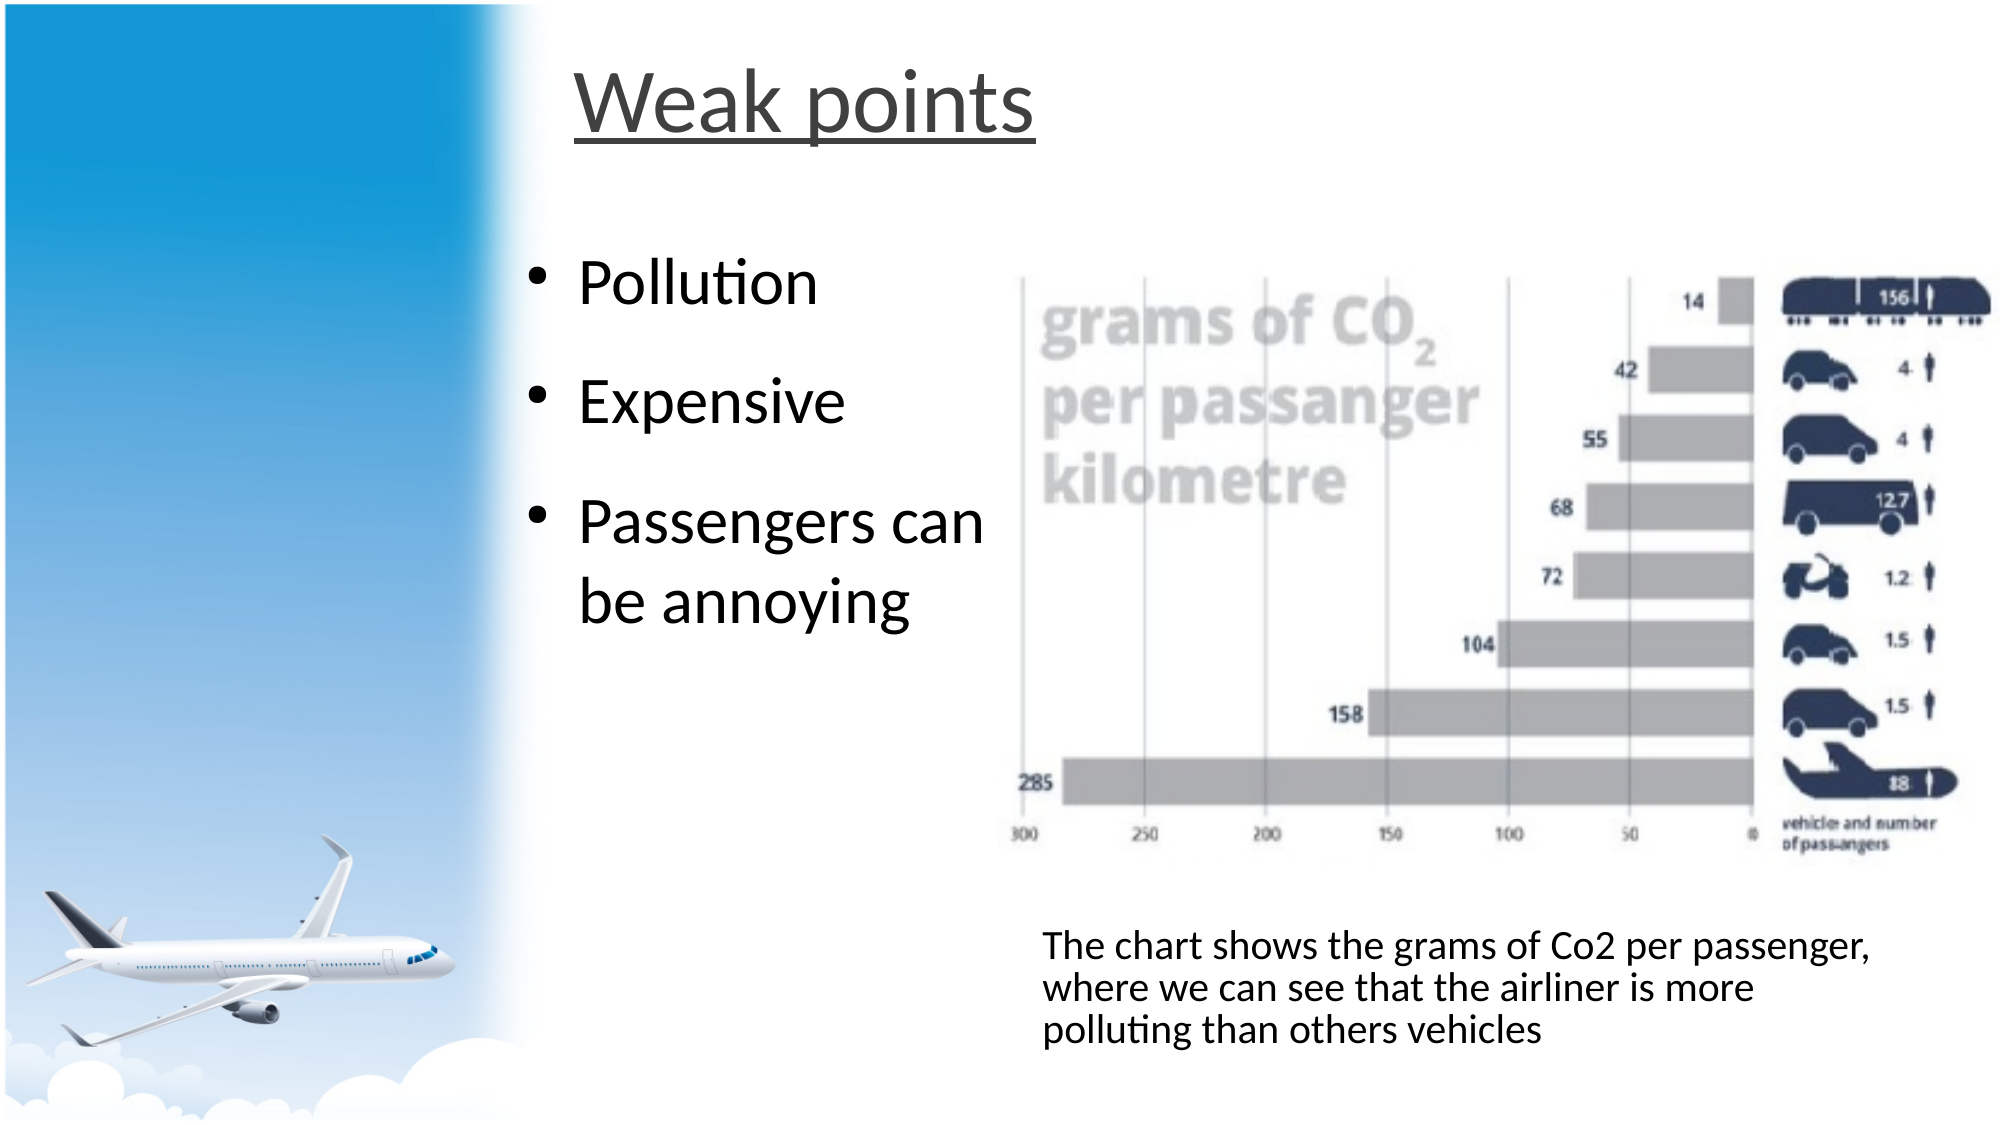

Weak points
Pollution
Expensive
Passengers can be annoying
#
The chart shows the grams of Co2 per passenger, where we can see that the airliner is more polluting than others vehicles